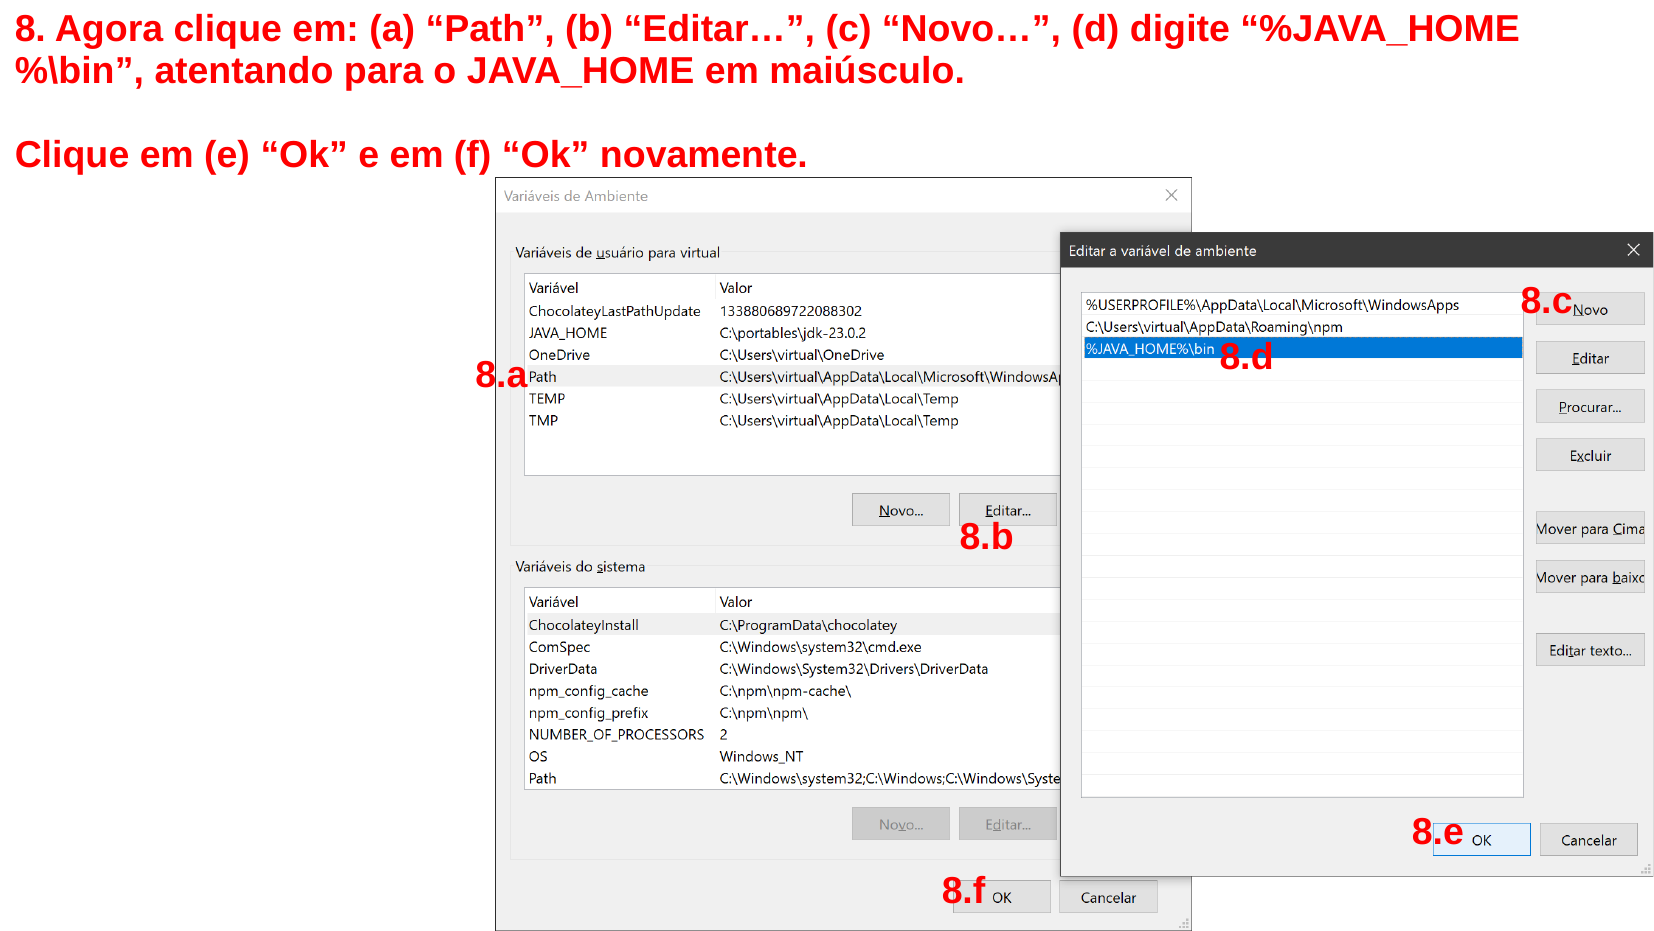

8. Agora clique em: (a) “Path”, (b) “Editar…”, (c) “Novo…”, (d) digite “%JAVA_HOME%\bin”, atentando para o JAVA_HOME em maiúsculo.
Clique em (e) “Ok” e em (f) “Ok” novamente.
8.c
8.d
8.a
8.b
8.e
8.f